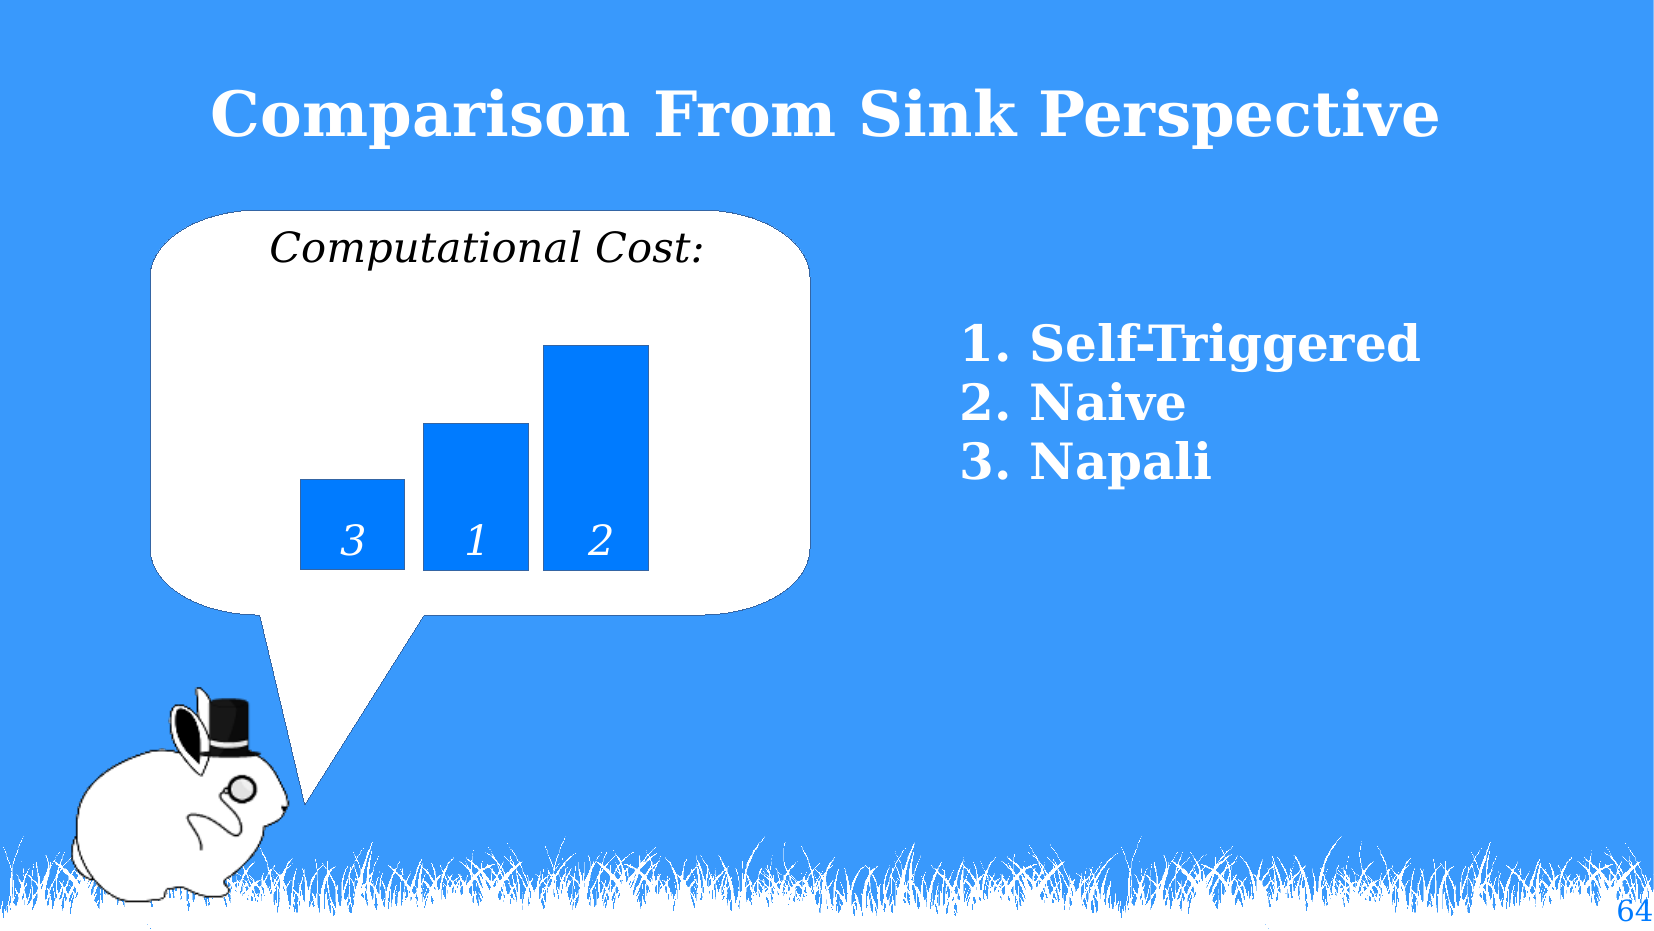

# Comparison From Sink Perspective
Computational Cost:
1. Self-Triggered
2. Naive
3. Napali
3
1
2
64